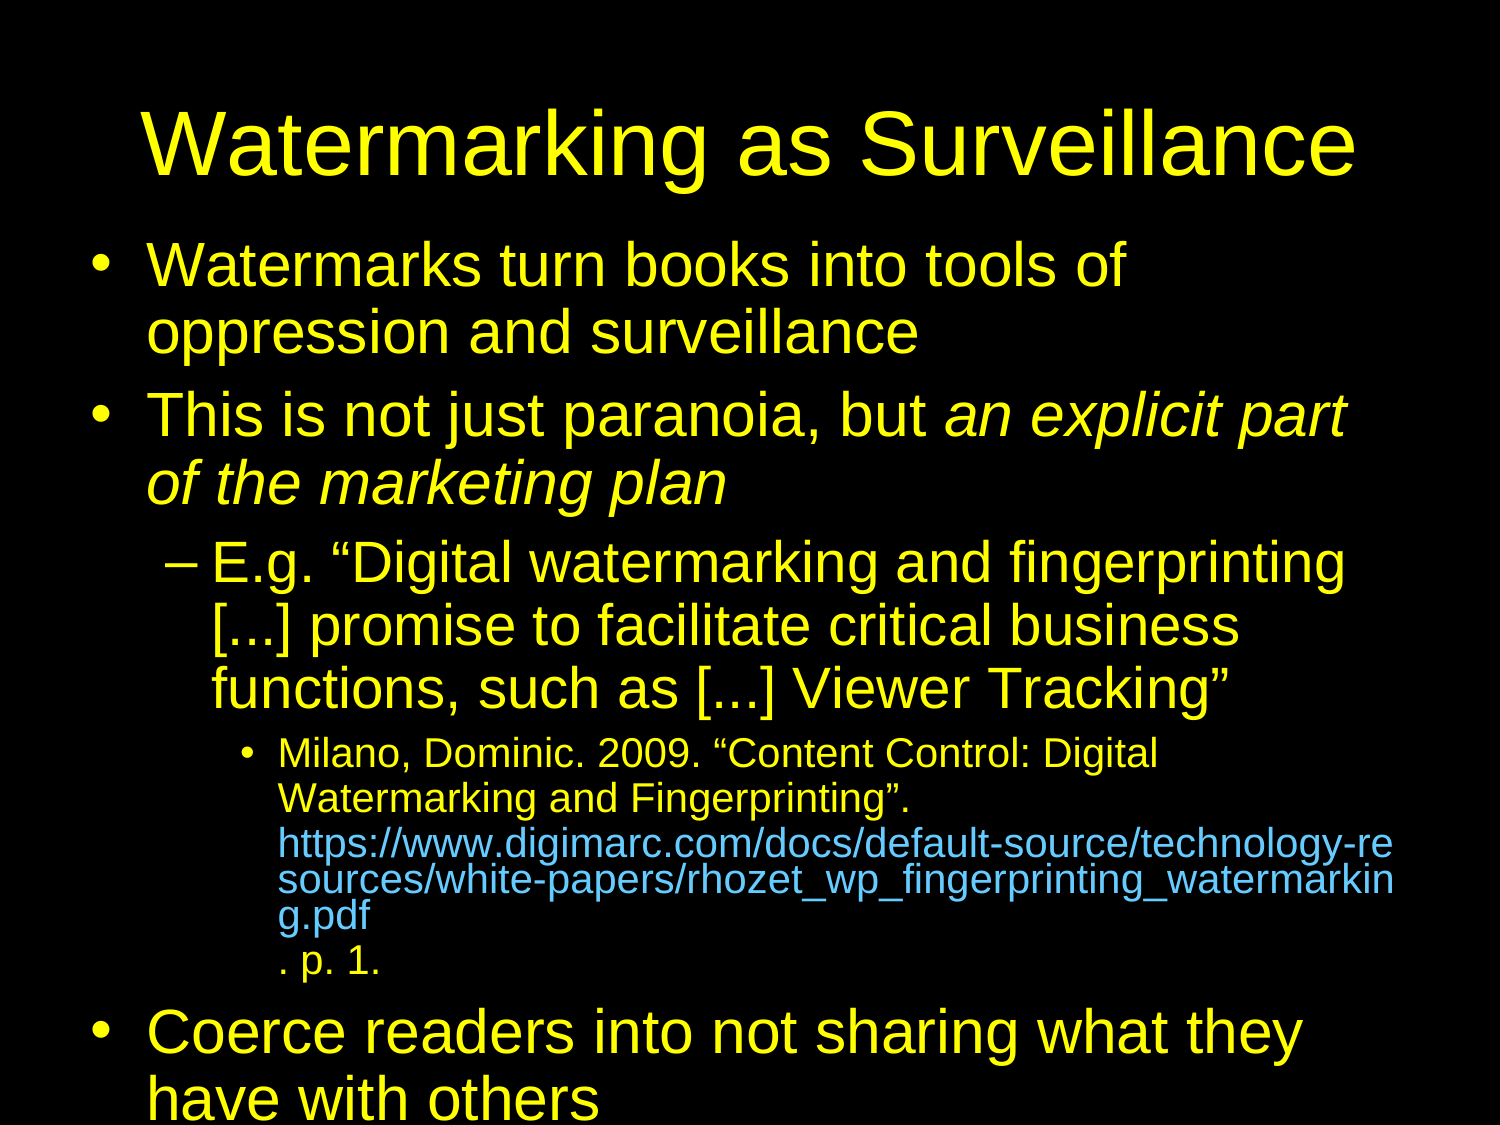

# Watermarking as Surveillance
Watermarks turn books into tools of oppression and surveillance
This is not just paranoia, but an explicit part of the marketing plan
E.g. “Digital watermarking and fingerprinting [...] promise to facilitate critical business functions, such as [...] Viewer Tracking”
Milano, Dominic. 2009. “Content Control: Digital Watermarking and Fingerprinting”. https://www.digimarc.com/docs/default-source/technology-resources/white-papers/rhozet_wp_fingerprinting_watermarking.pdf. p. 1.
Coerce readers into not sharing what they have with others